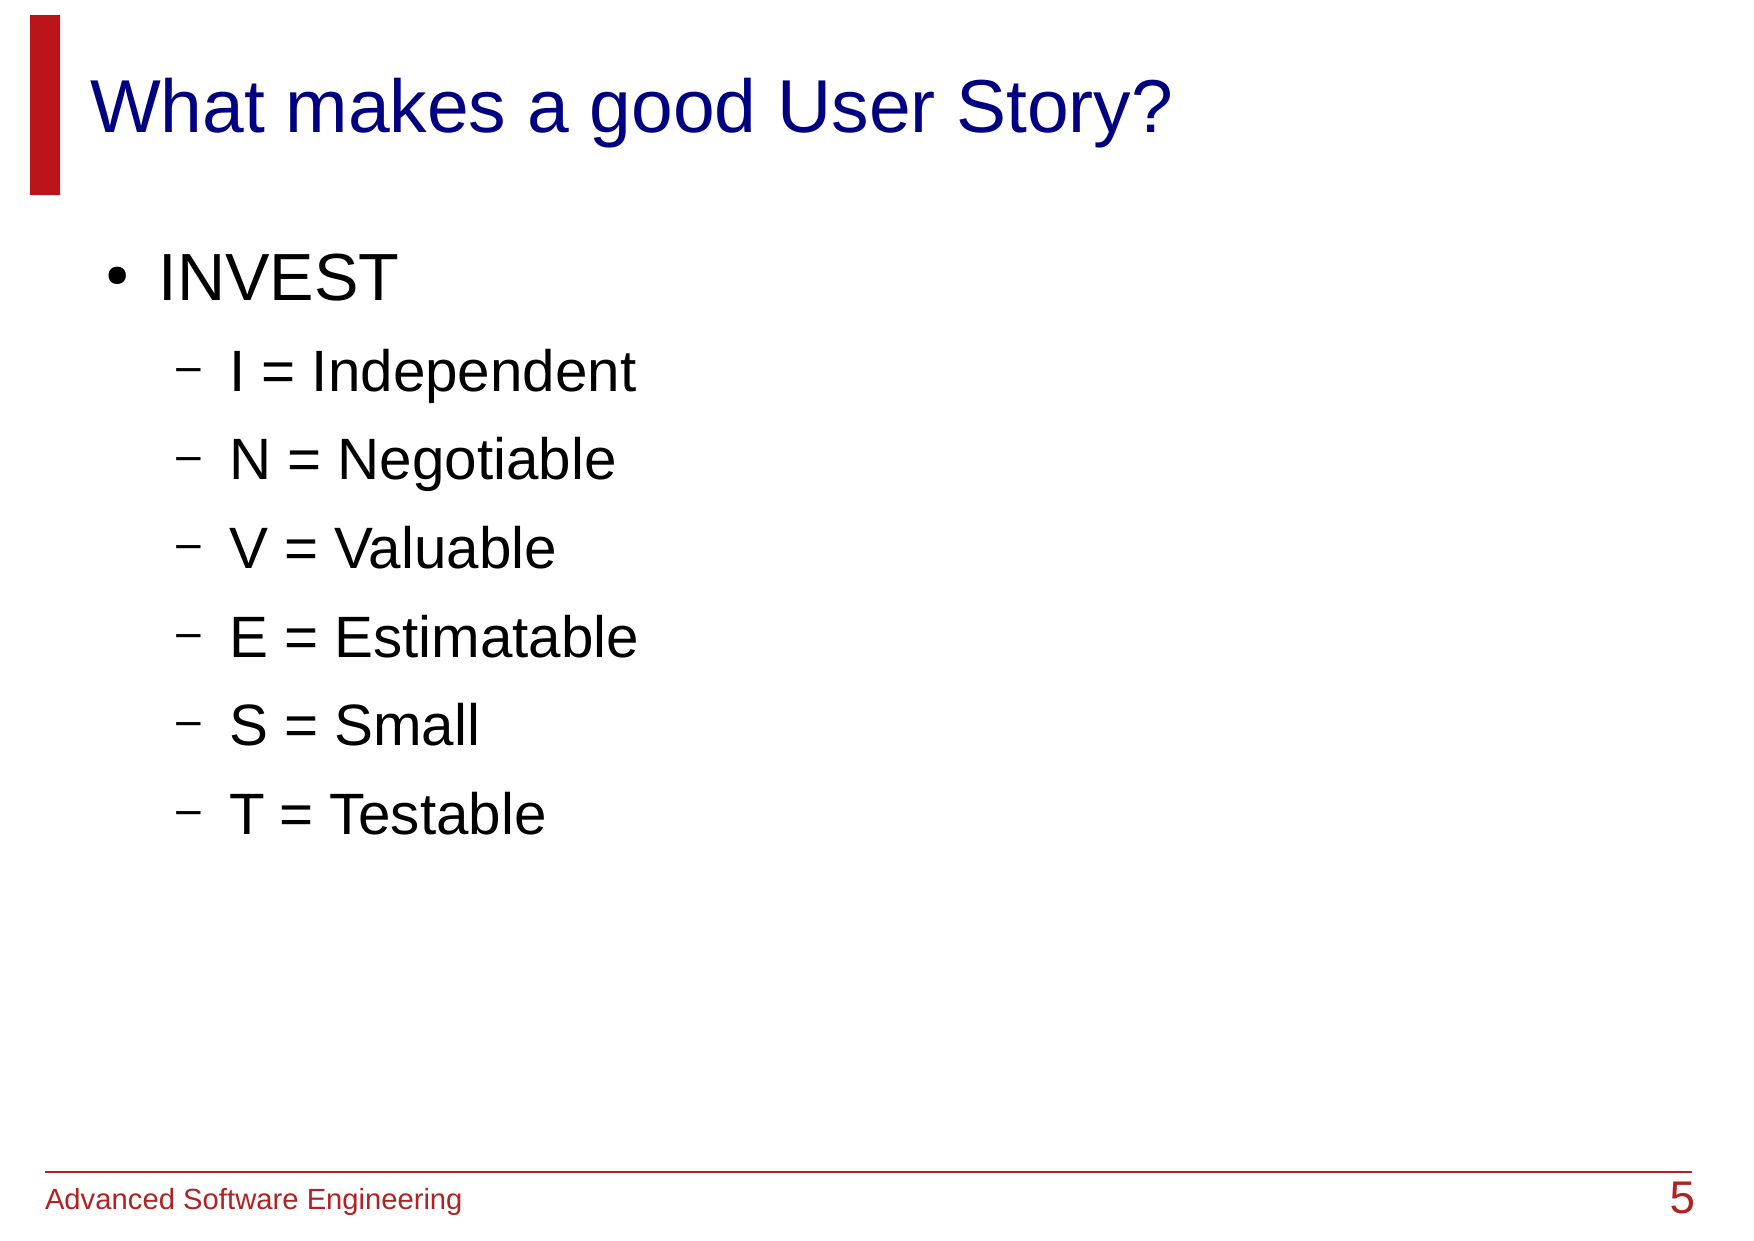

# What makes a good User Story?
INVEST
I = Independent
N = Negotiable
V = Valuable
E = Estimatable
S = Small
T = Testable
5
Advanced Software Engineering